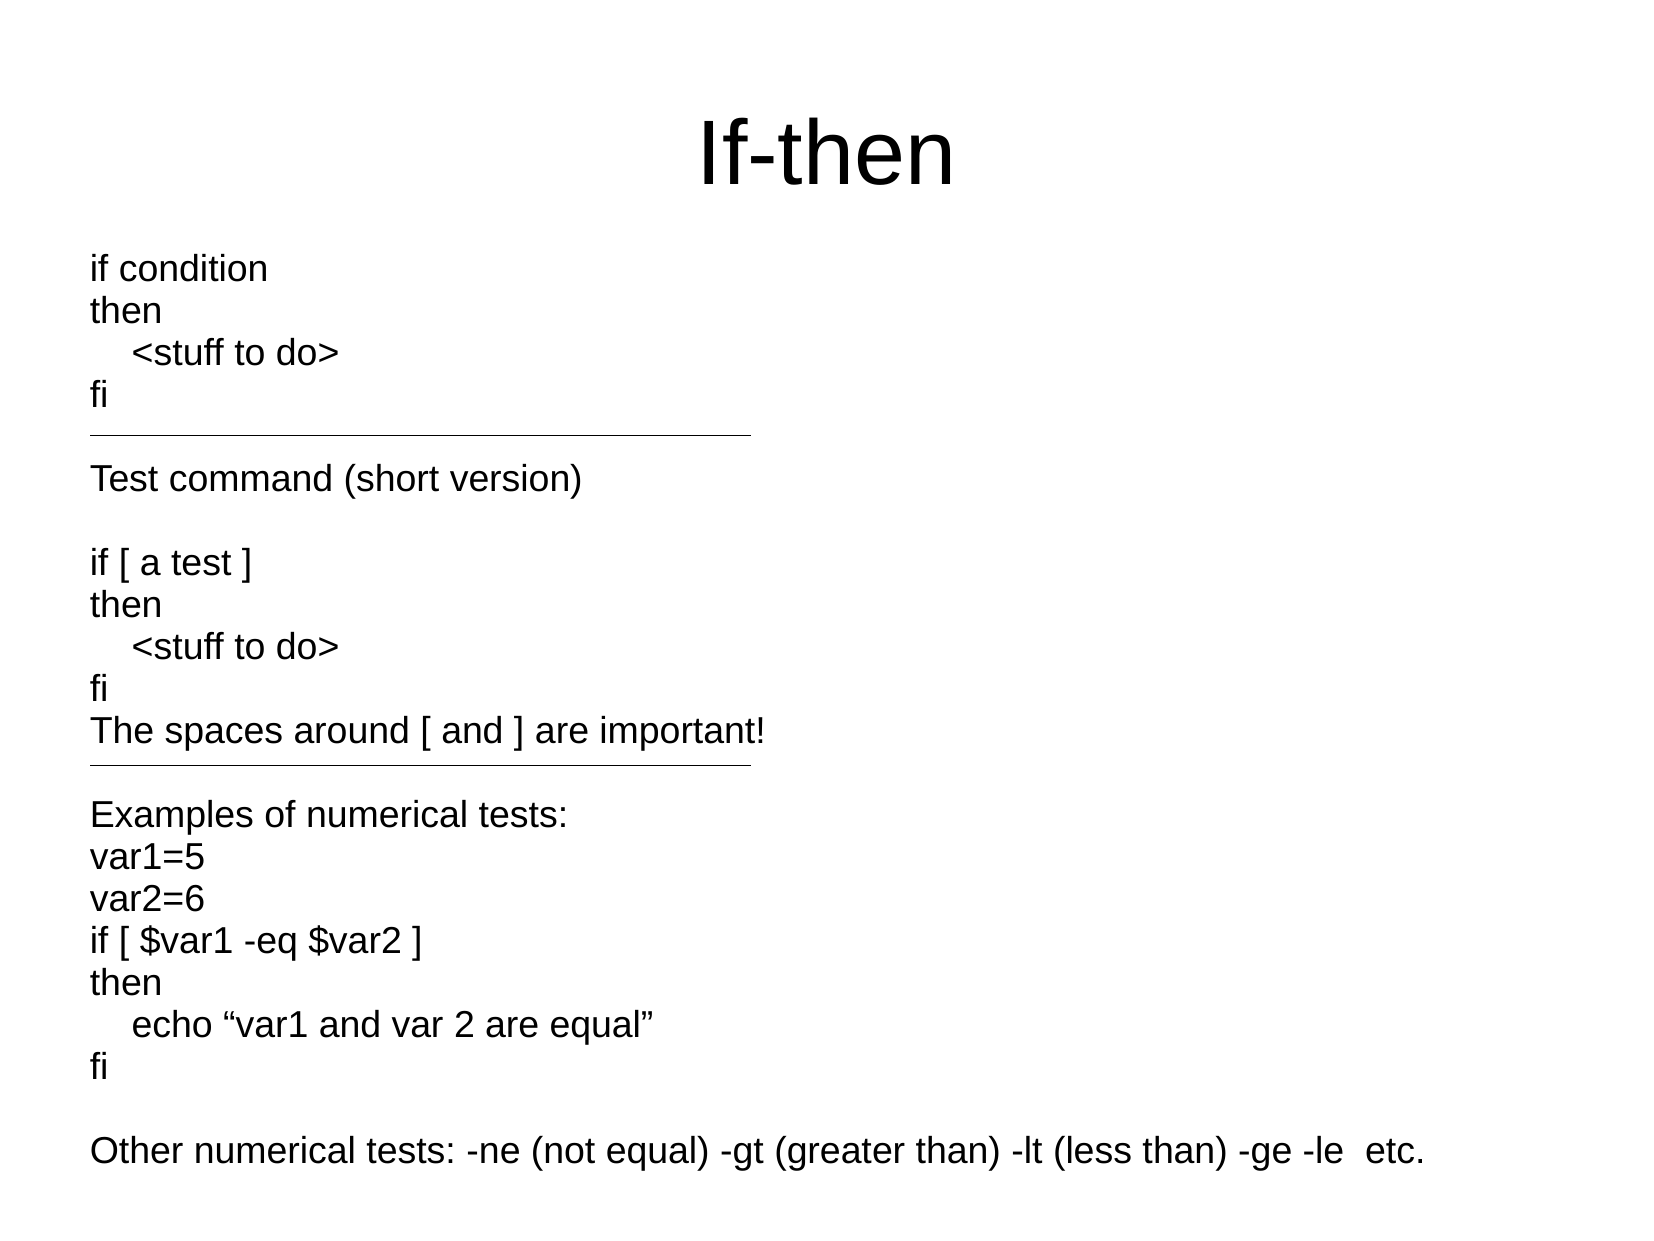

# If-then
if condition
then
 <stuff to do>
fi
Test command (short version)
if [ a test ]
then
 <stuff to do>
fi
The spaces around [ and ] are important!
Examples of numerical tests:
var1=5
var2=6
if [ $var1 -eq $var2 ]
then
 echo “var1 and var 2 are equal”
fi
Other numerical tests: -ne (not equal) -gt (greater than) -lt (less than) -ge -le etc.